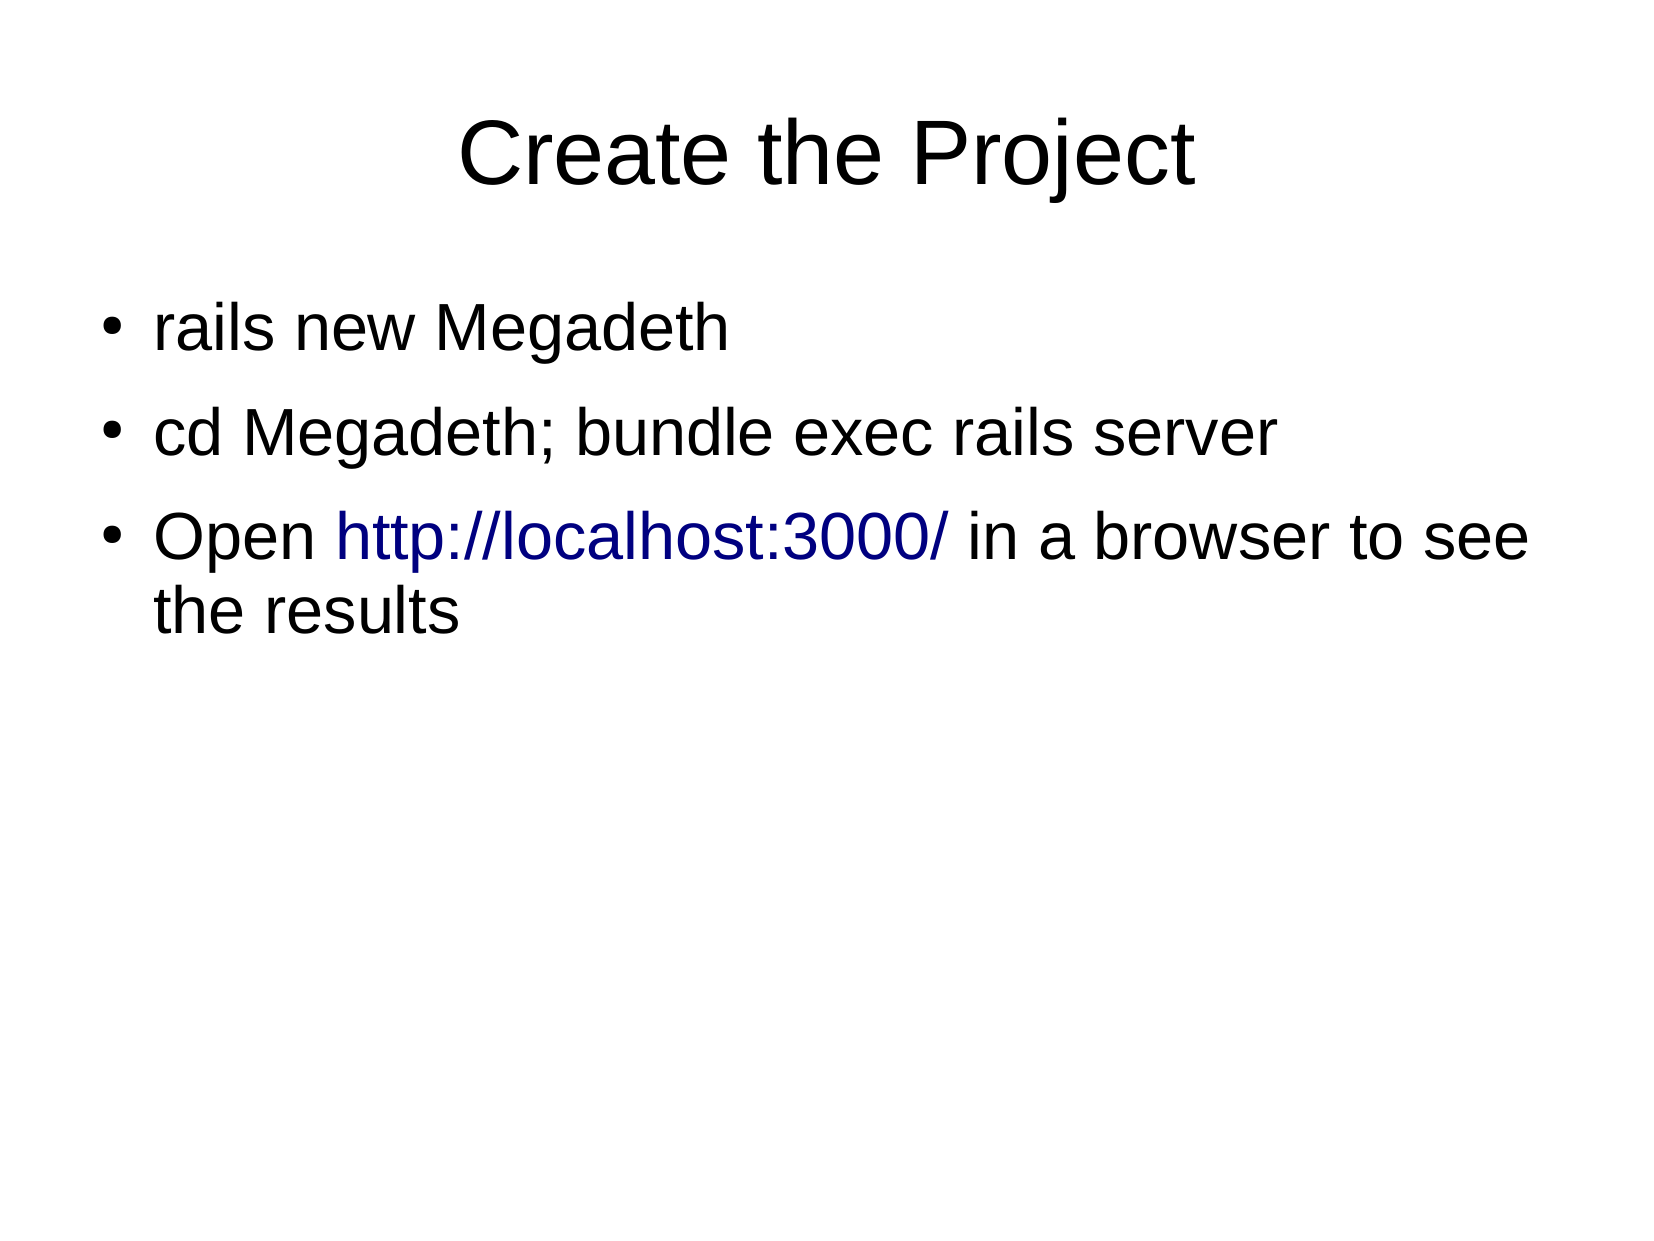

# Create the Project
rails new Megadeth
cd Megadeth; bundle exec rails server
Open http://localhost:3000/ in a browser to see the results